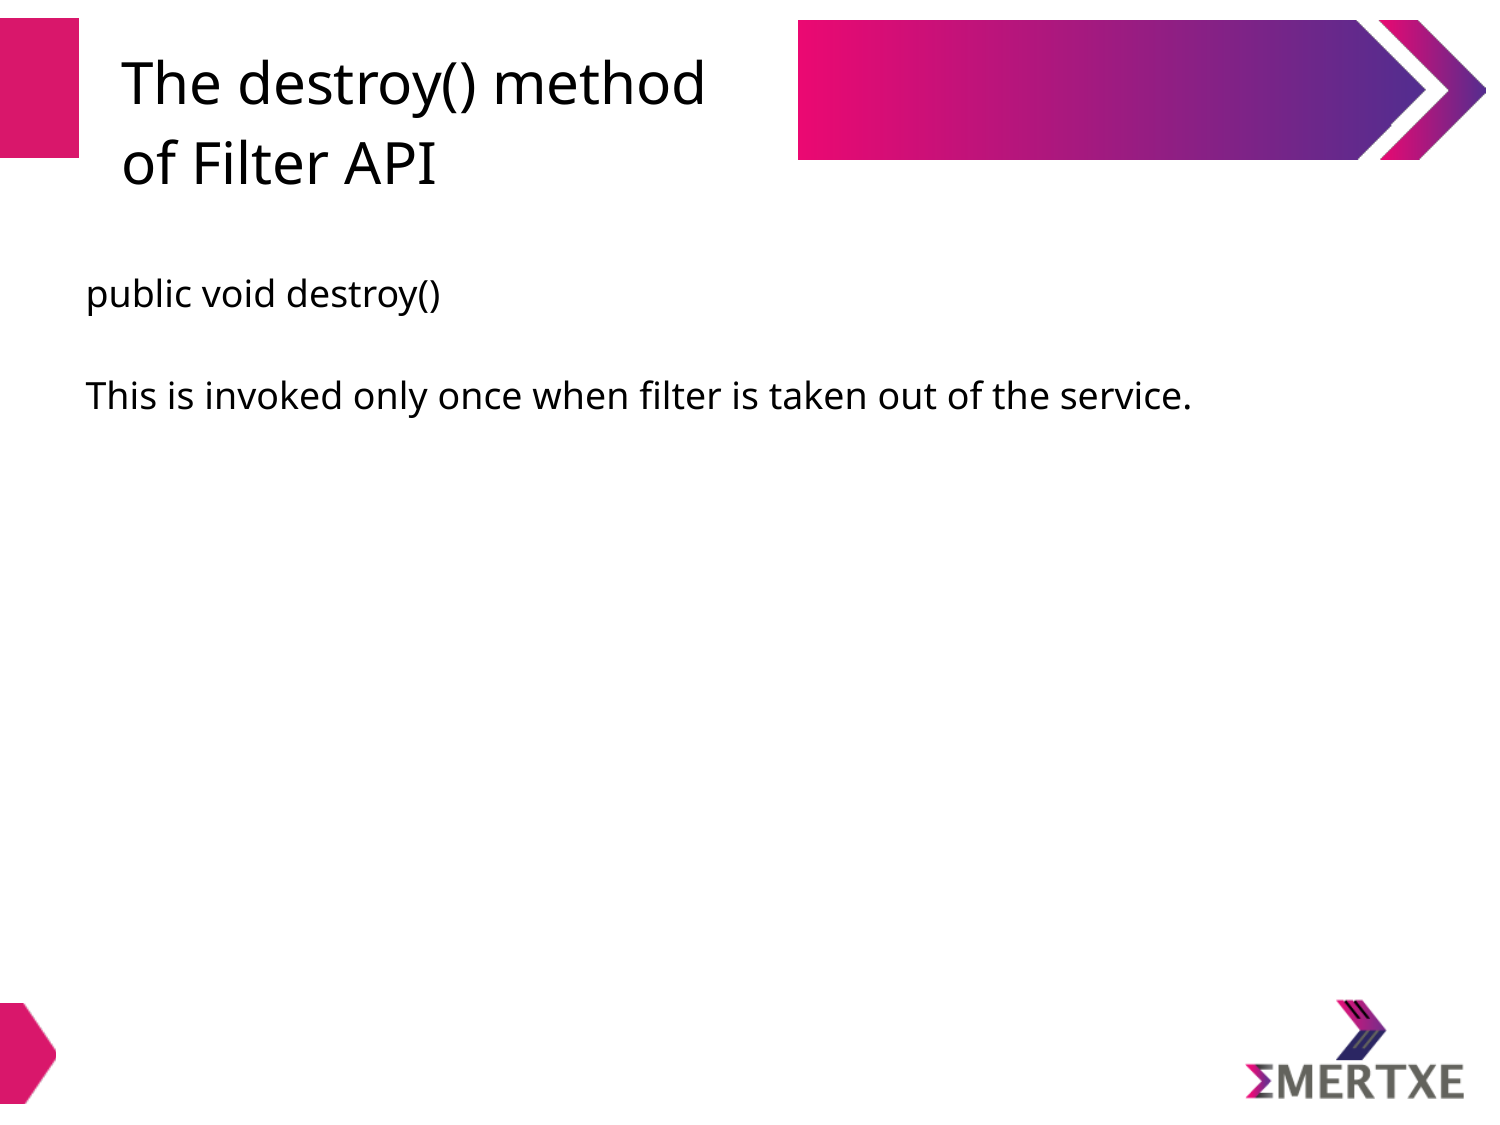

The destroy() method of Filter API
public void destroy()
This is invoked only once when filter is taken out of the service.